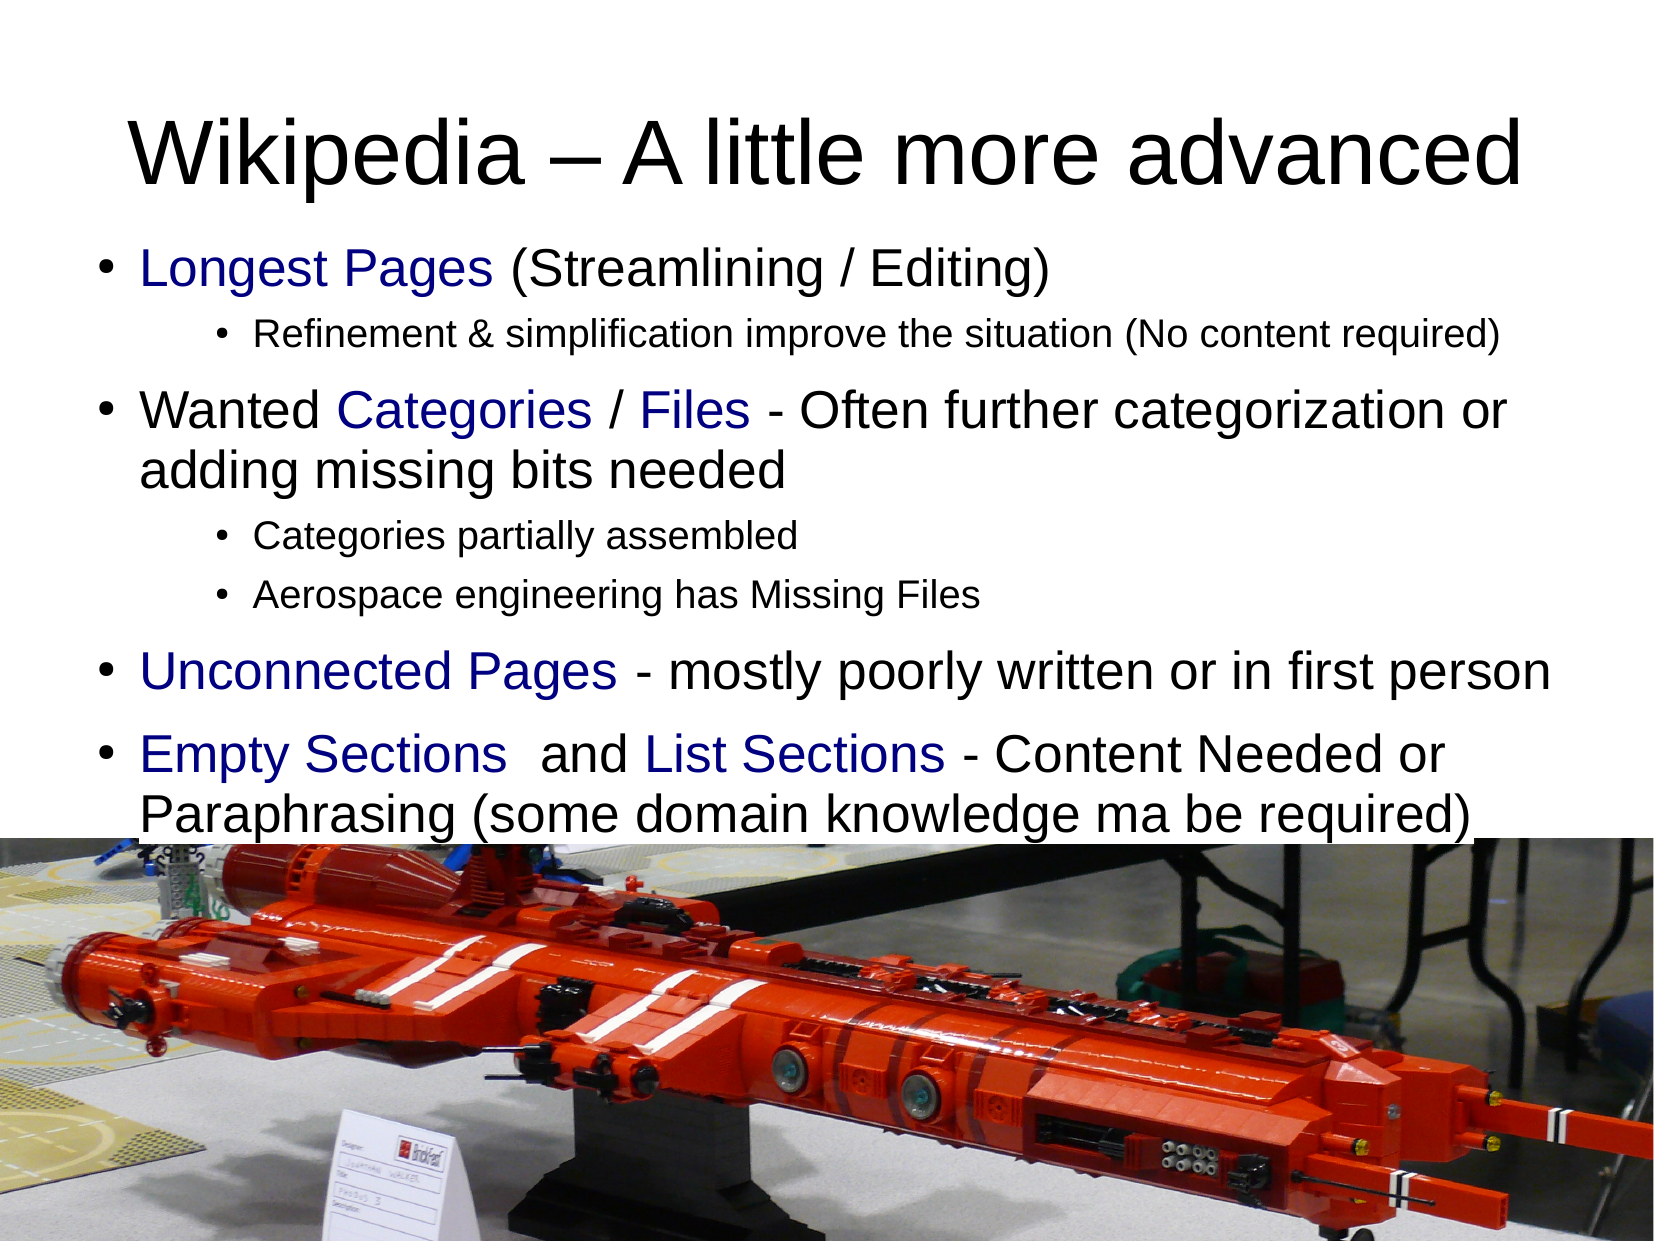

# Wikipedia – A little more advanced
Longest Pages (Streamlining / Editing)
Refinement & simplification improve the situation (No content required)
Wanted Categories / Files - Often further categorization or adding missing bits needed
Categories partially assembled
Aerospace engineering has Missing Files
Unconnected Pages - mostly poorly written or in first person
Empty Sections and List Sections - Content Needed or Paraphrasing (some domain knowledge ma be required)